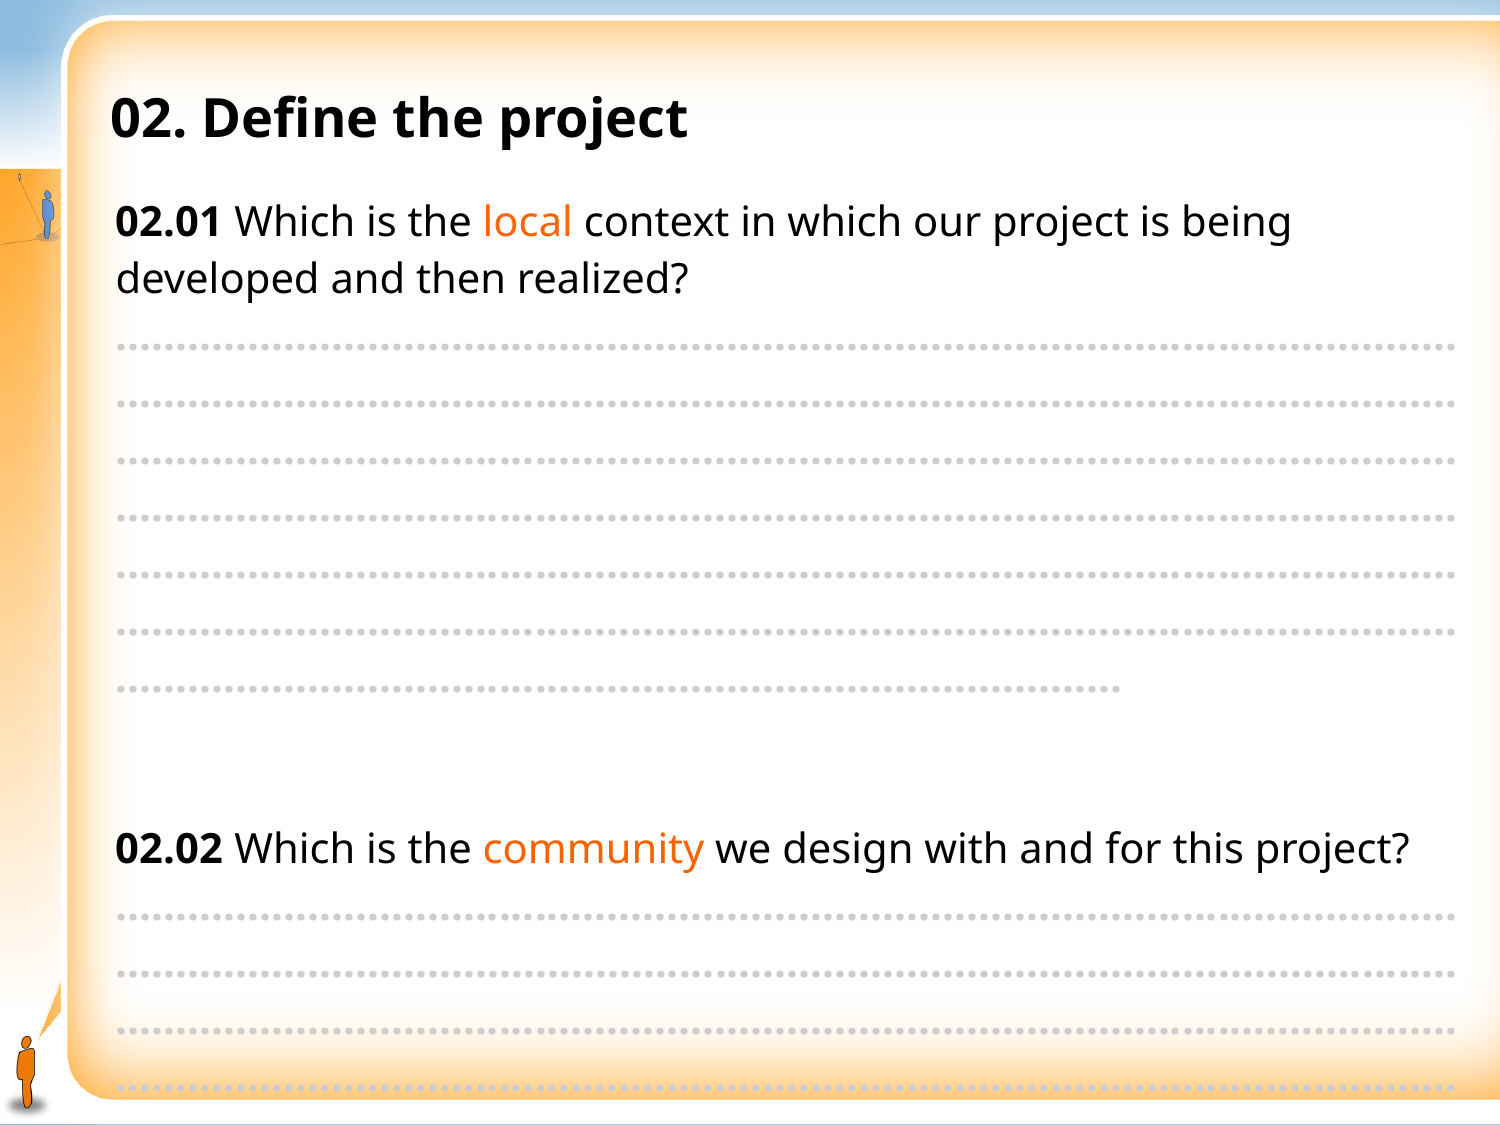

# 02. Define the project
02.01 Which is the local context in which our project is being developed and then realized?
....................................................................................................................................................................................................................................................................................................................................................................................................................................................................................................................................................................................................................................................................................................................................................................................
02.02 Which is the community we design with and for this project?
....................................................................................................................................................................................................................................................................................................................................................................................................................................................................................................................................................................................................................................................................................................................................................................................